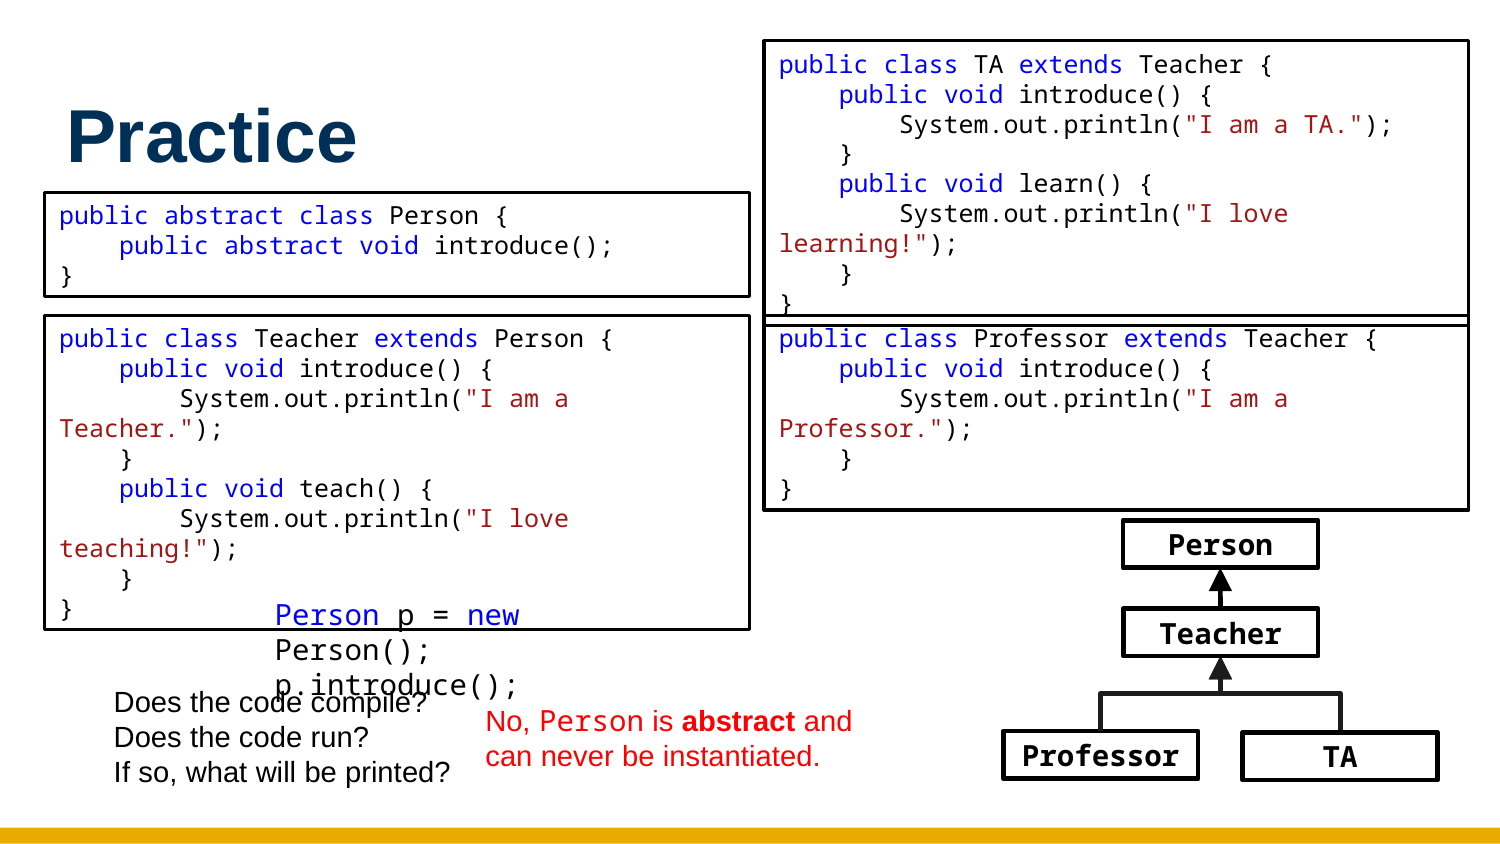

public class TA extends Teacher {
    public void introduce() {
        System.out.println("I am a TA.");
    }
    public void learn() {
        System.out.println("I love learning!");
    }
}
# Practice
public abstract class Person {
    public abstract void introduce();
}
public class Teacher extends Person {
    public void introduce() {
        System.out.println("I am a Teacher.");
    }
    public void teach() {
        System.out.println("I love teaching!");
    }
}
public class Professor extends Teacher {
    public void introduce() {
        System.out.println("I am a Professor.");
    }
}
Person
Teacher
Professor
TA
Person p = new Person();
p.introduce();
Does the code compile?
Does the code run?
If so, what will be printed?
No, Person is abstract and can never be instantiated.